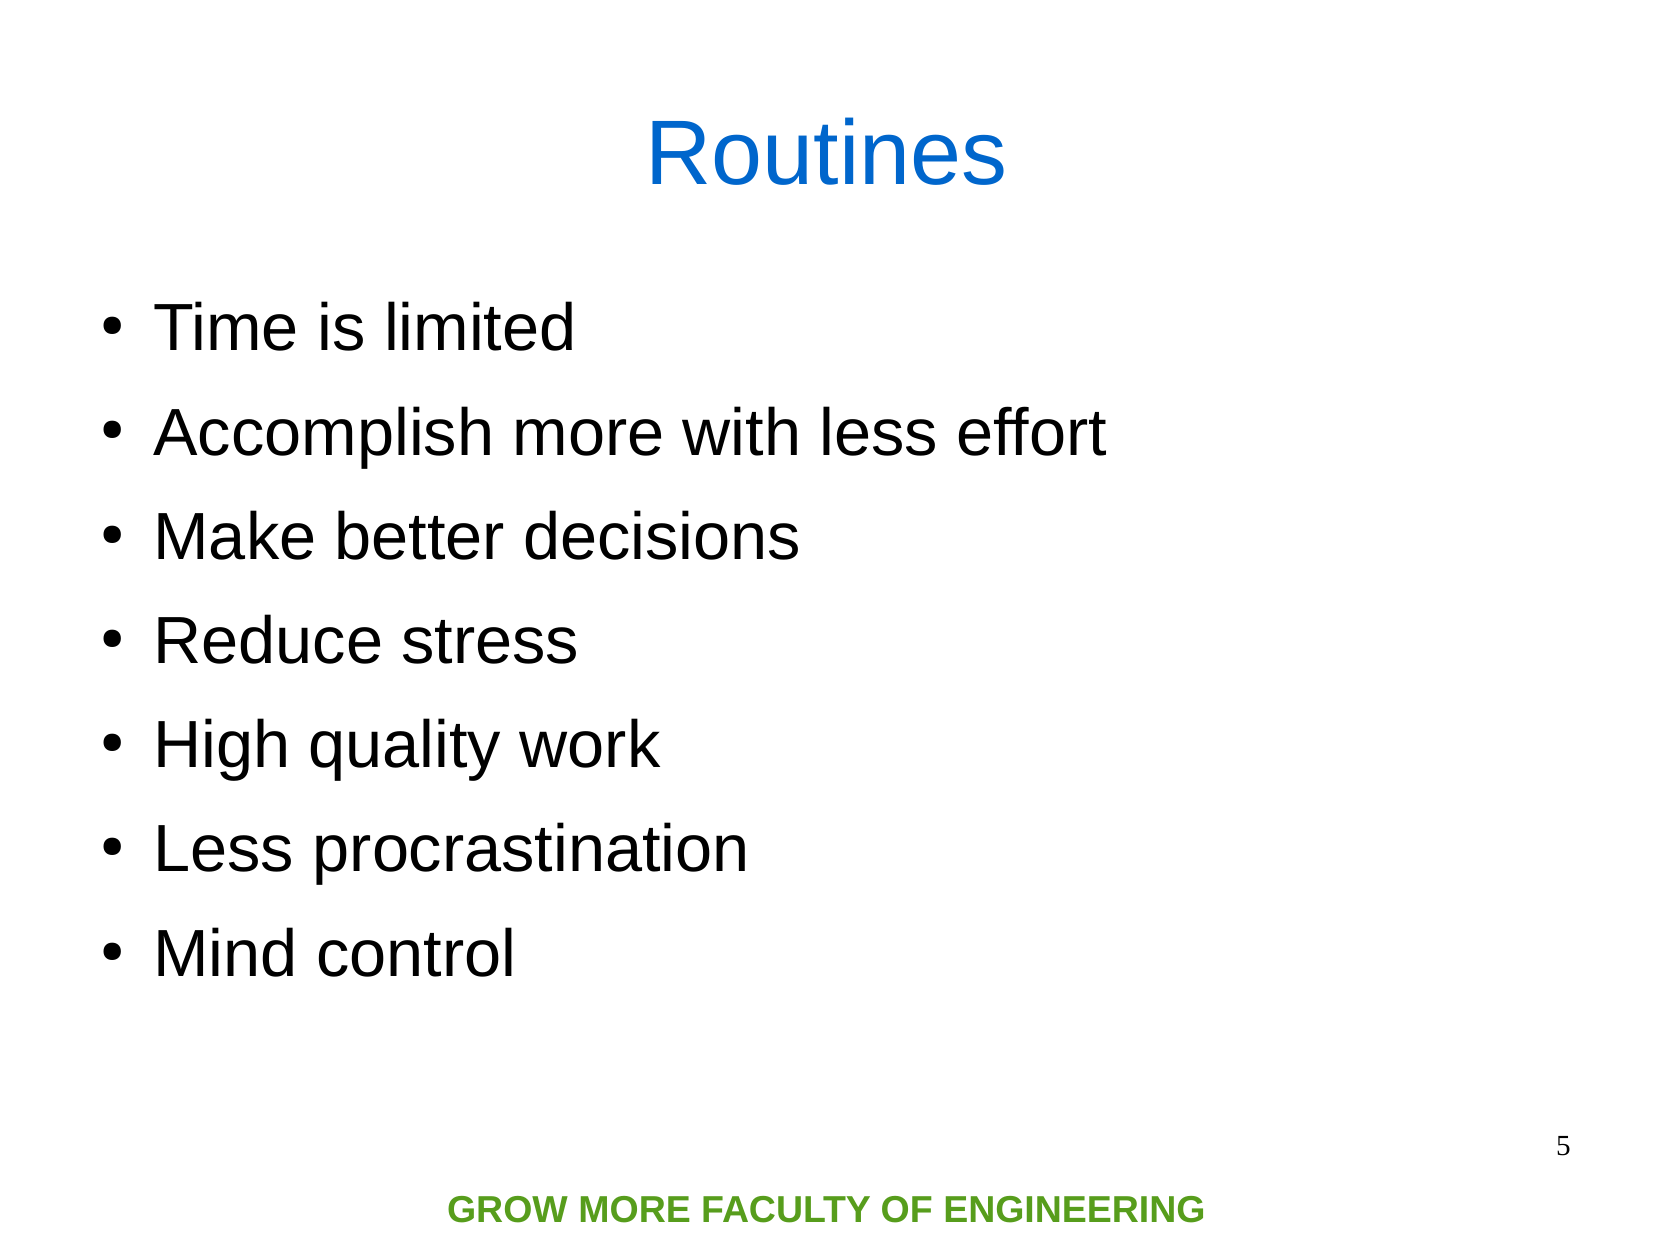

# Routines
Time is limited
Accomplish more with less effort
Make better decisions
Reduce stress
High quality work
Less procrastination
Mind control
5